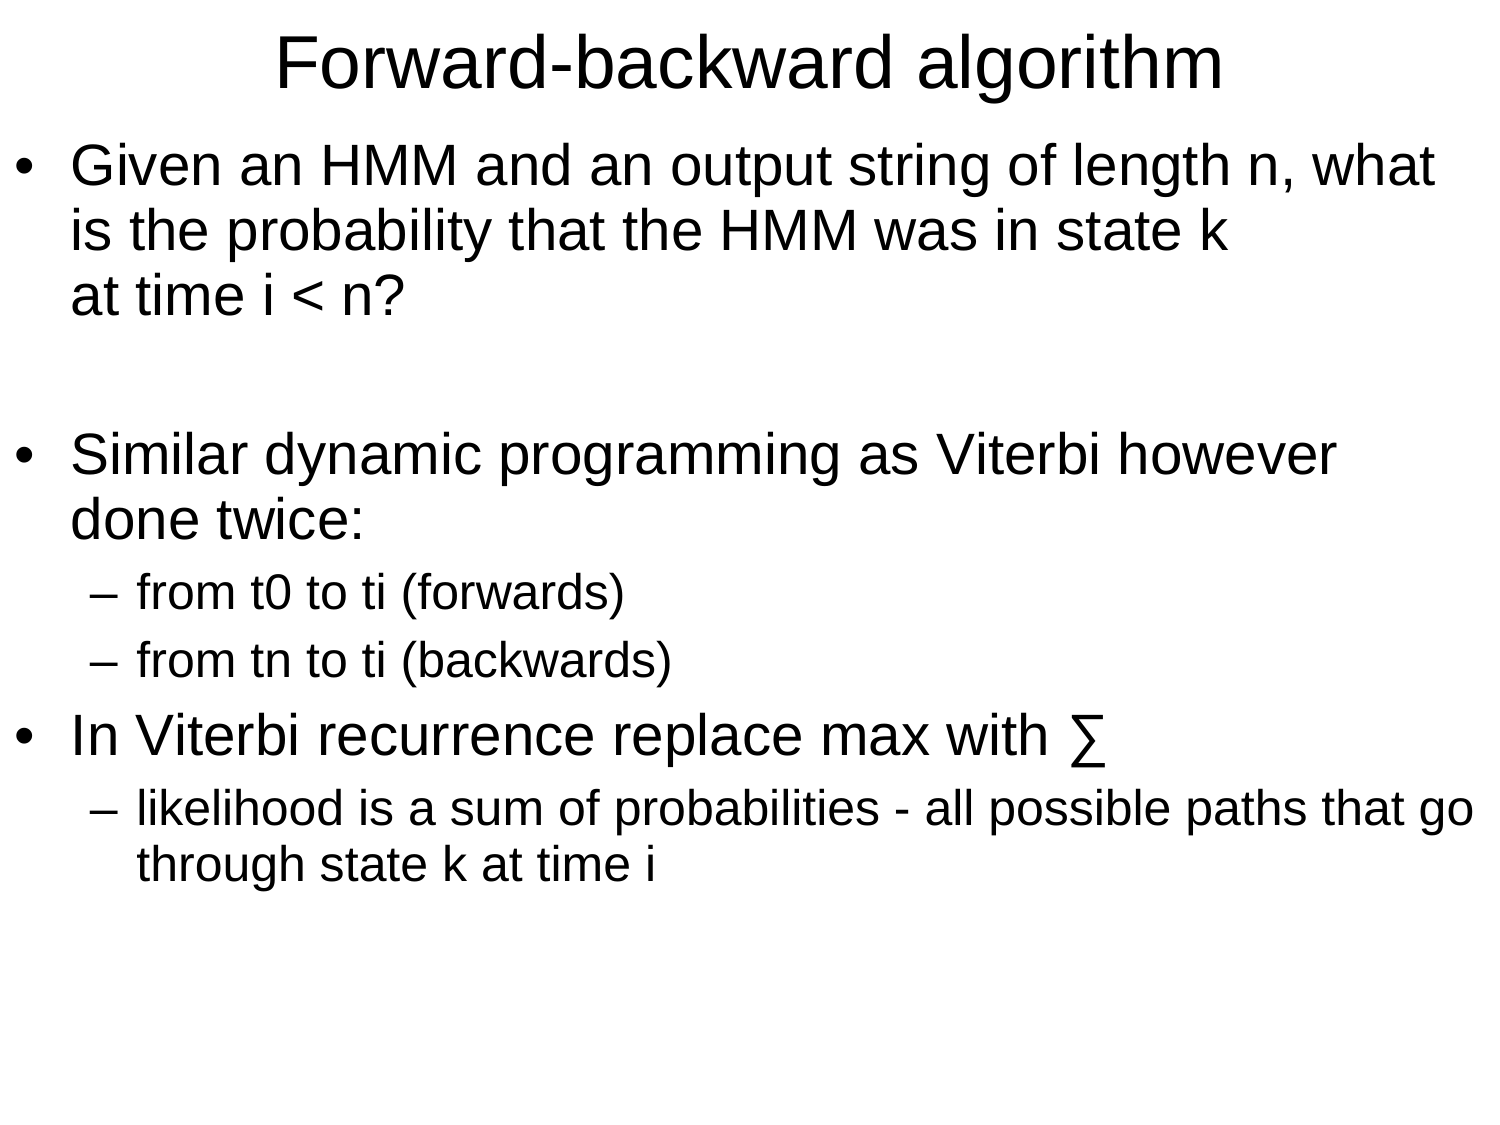

# Forward-backward algorithm
Given an HMM and an output string of length n, what is the probability that the HMM was in state k
at time i < n?
Similar dynamic programming as Viterbi however done twice:
from t0 to ti (forwards)
from tn to ti (backwards)
In Viterbi recurrence replace max with ∑
likelihood is a sum of probabilities - all possible paths that go through state k at time i